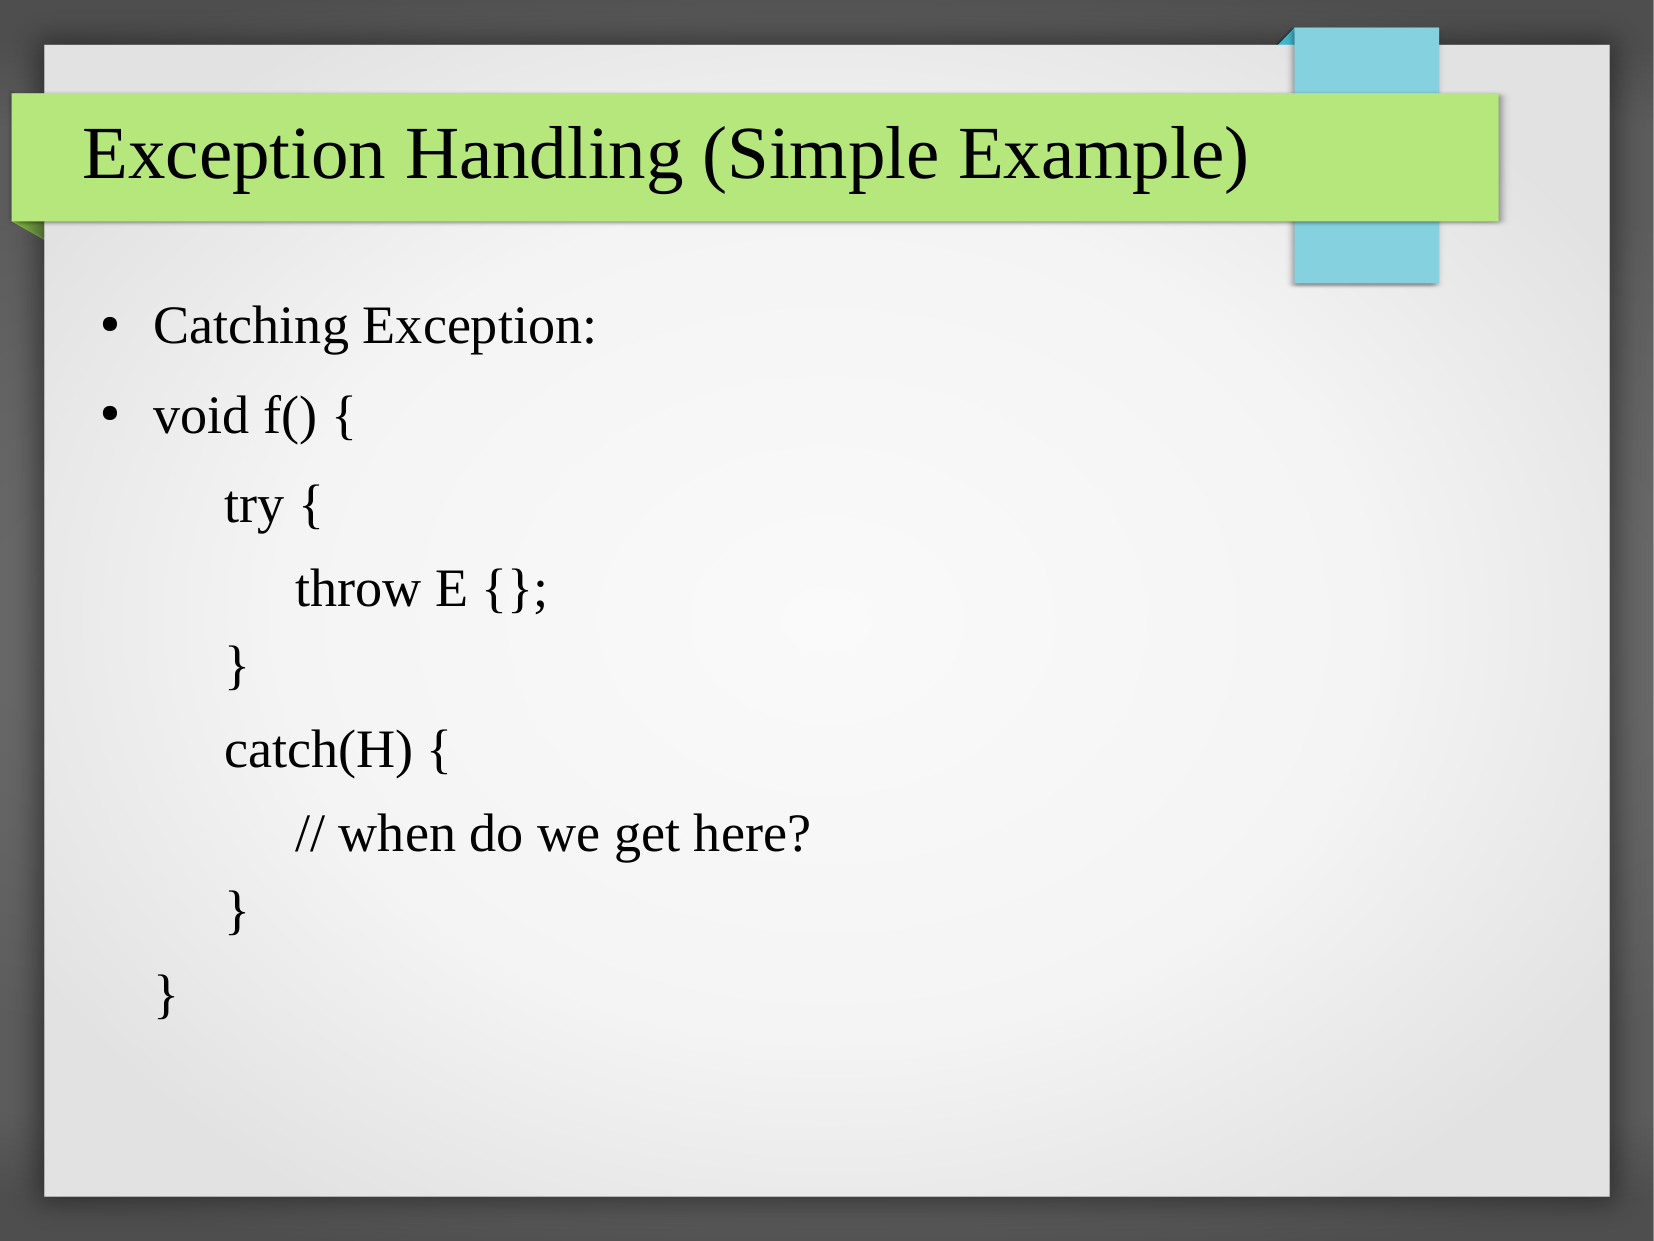

# Exception Handling (Simple Example)
Catching Exception:
void f() {
try {
throw E {};
}
catch(H) {
// when do we get here?
}
}